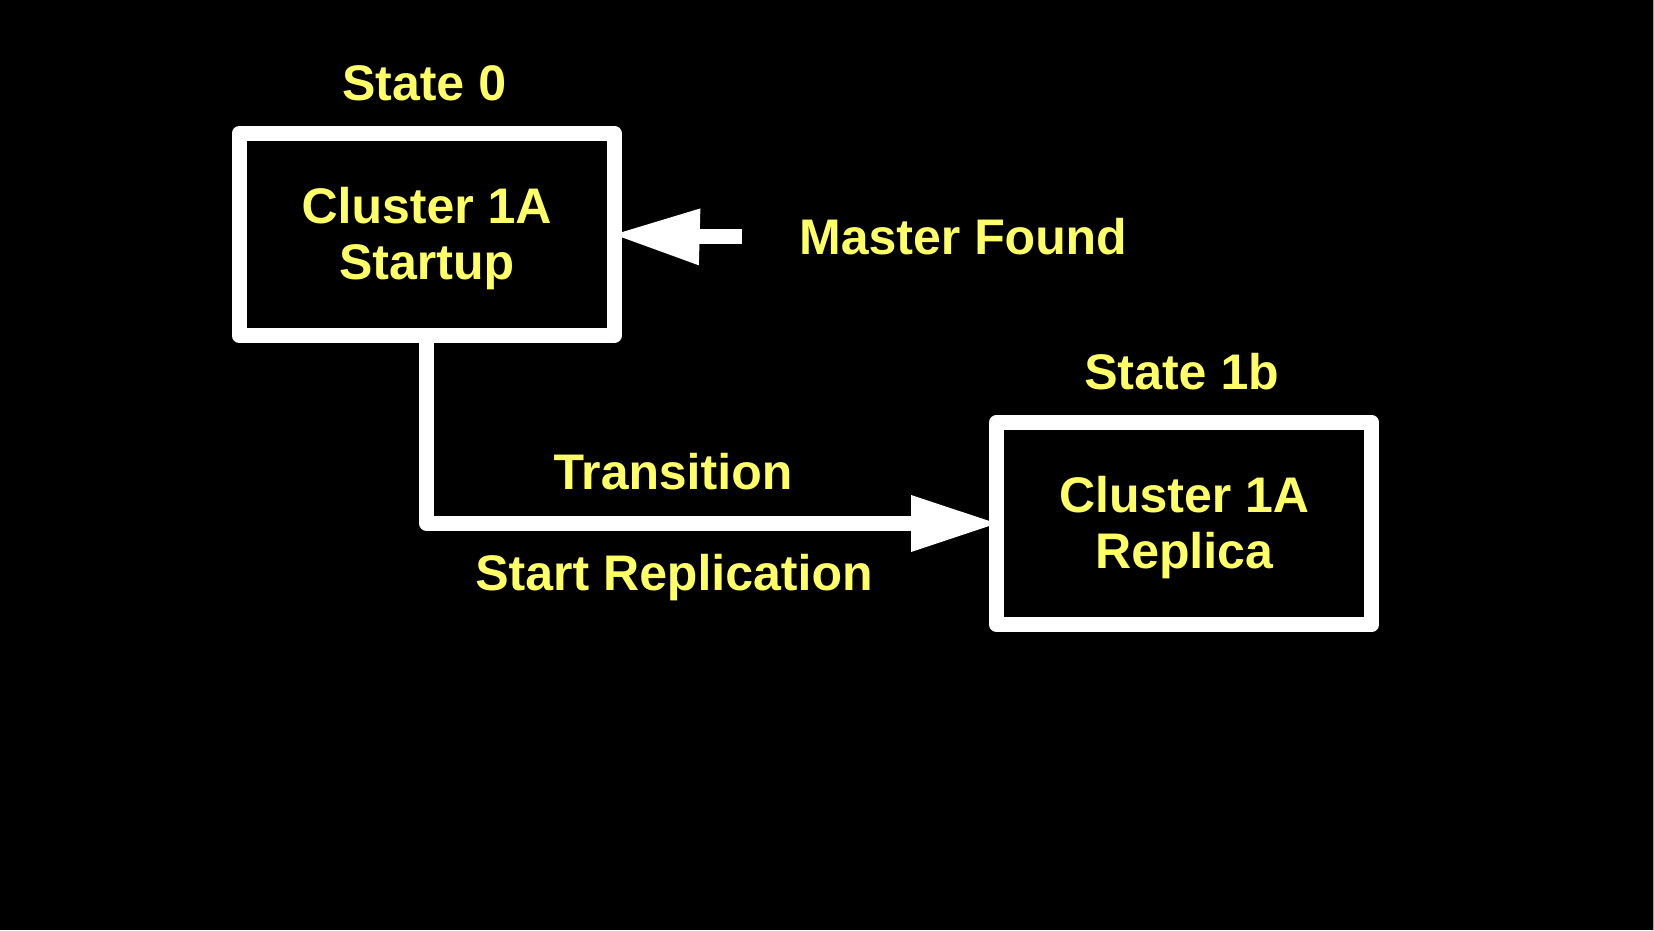

State 0
Cluster 1A
Startup
Master Found
State 1b
Cluster 1A
Replica
Transition
Start Replication